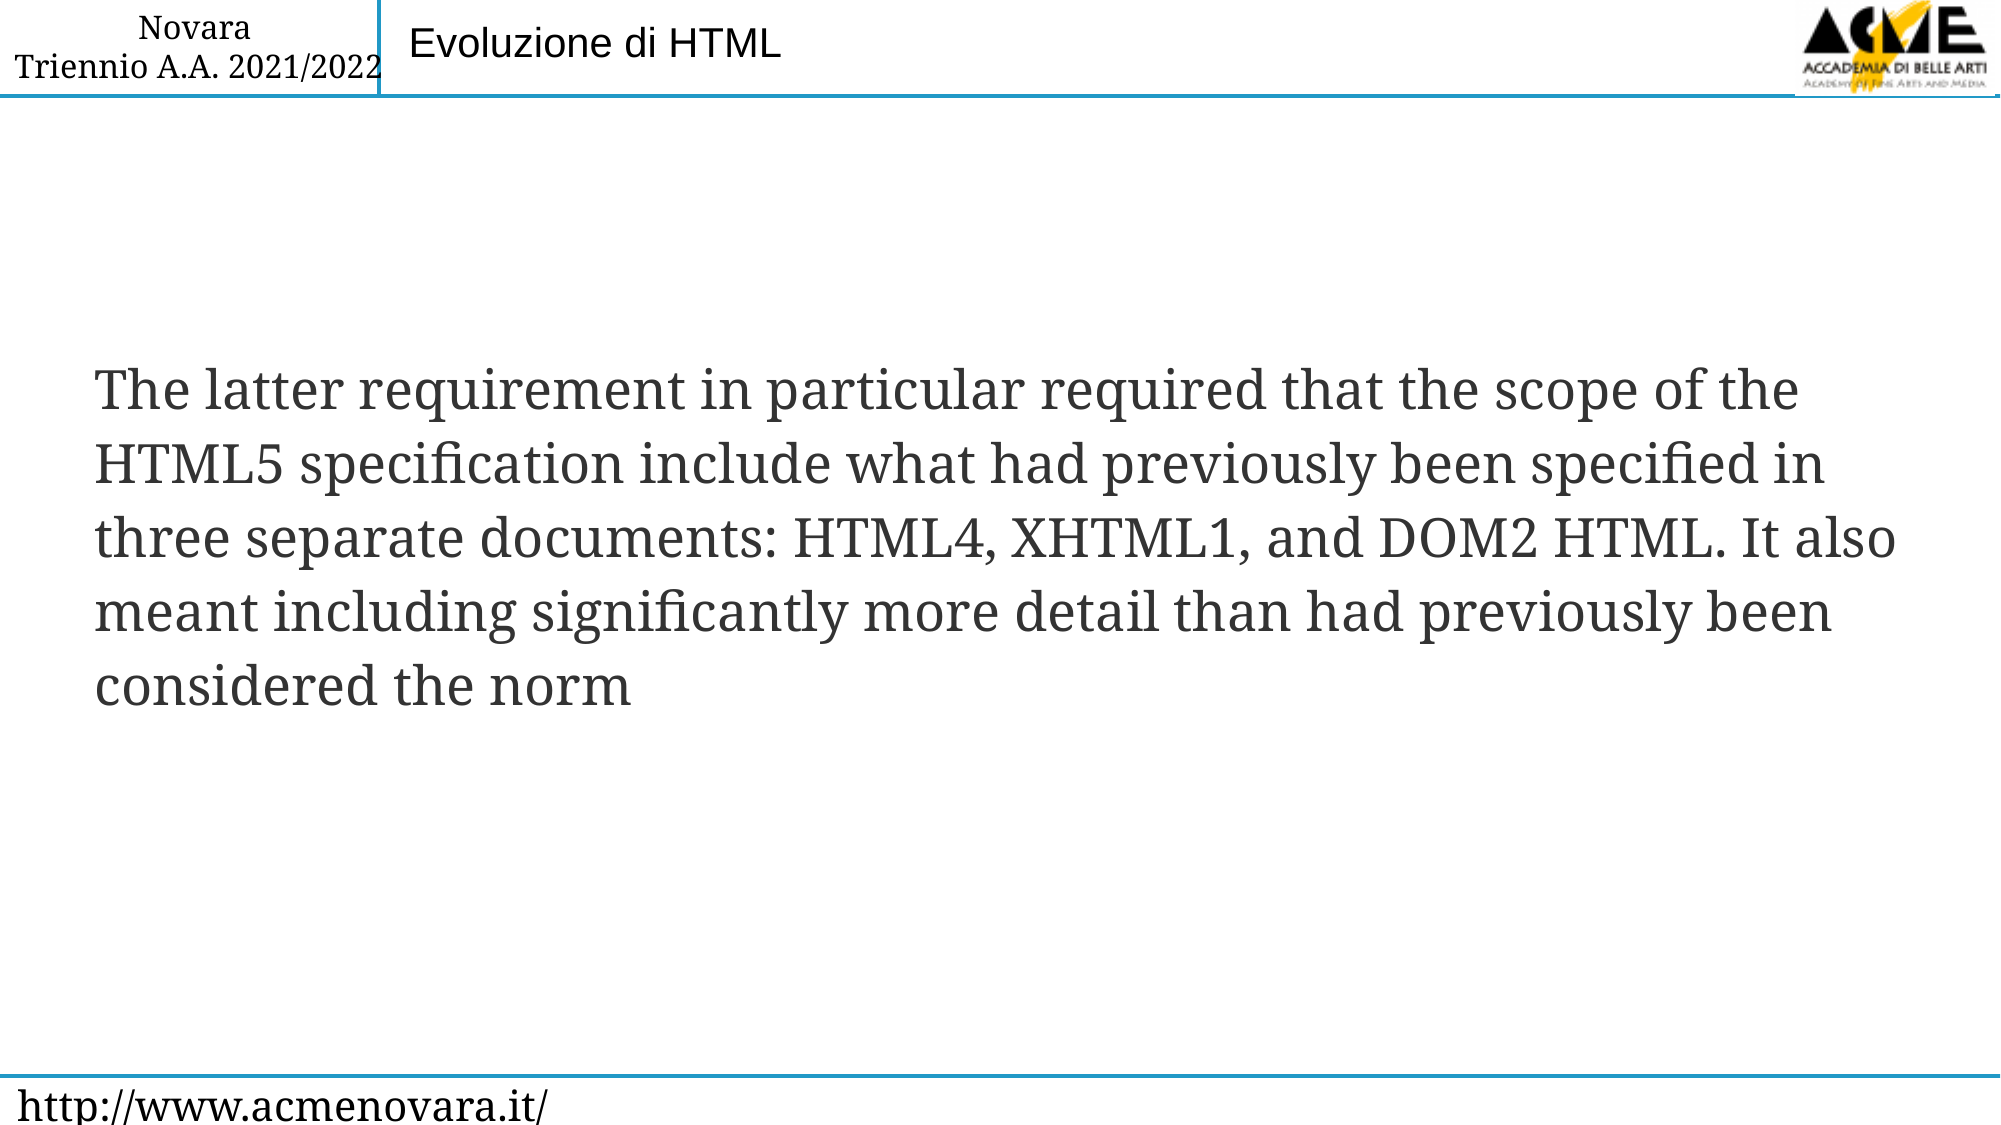

# Evoluzione di HTML
The latter requirement in particular required that the scope of the HTML5 specification include what had previously been specified in three separate documents: HTML4, XHTML1, and DOM2 HTML. It also meant including significantly more detail than had previously been considered the norm